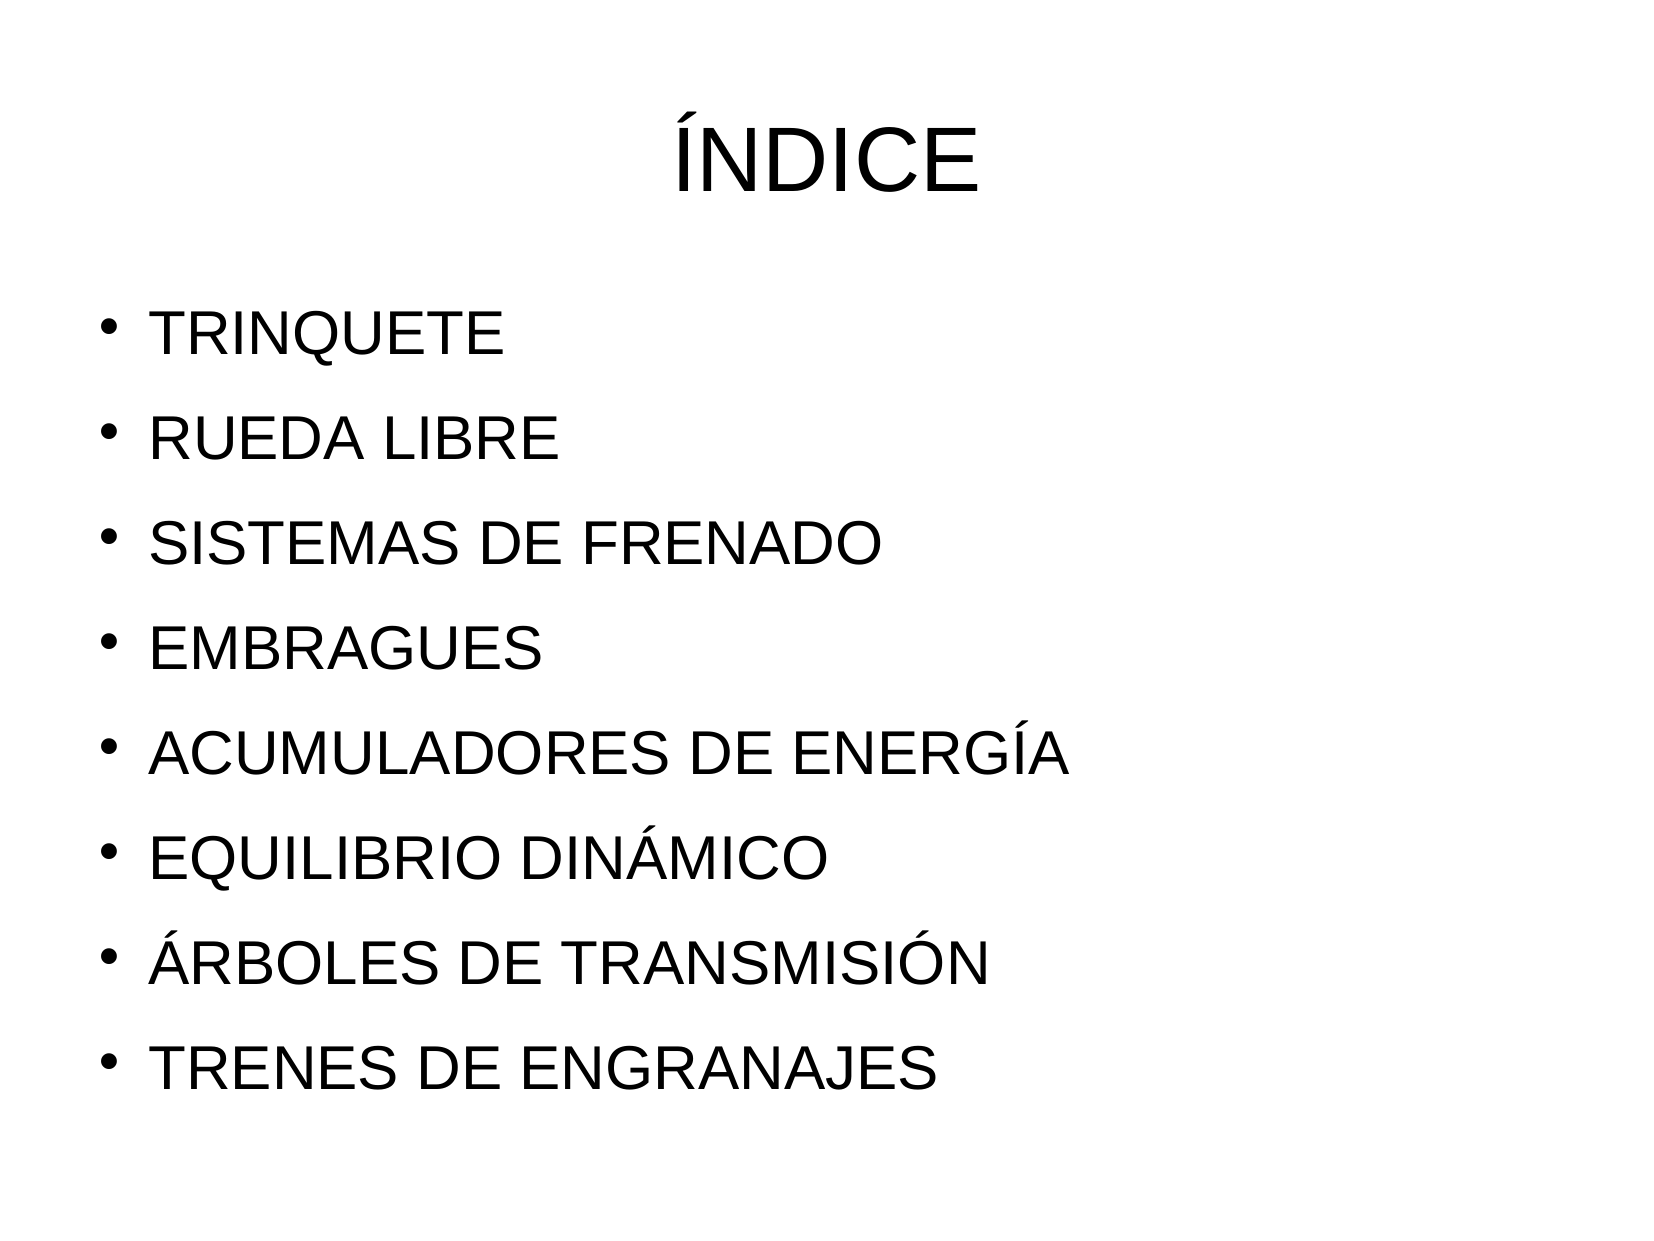

# ÍNDICE
TRINQUETE
RUEDA LIBRE
SISTEMAS DE FRENADO
EMBRAGUES
ACUMULADORES DE ENERGÍA
EQUILIBRIO DINÁMICO
ÁRBOLES DE TRANSMISIÓN
TRENES DE ENGRANAJES